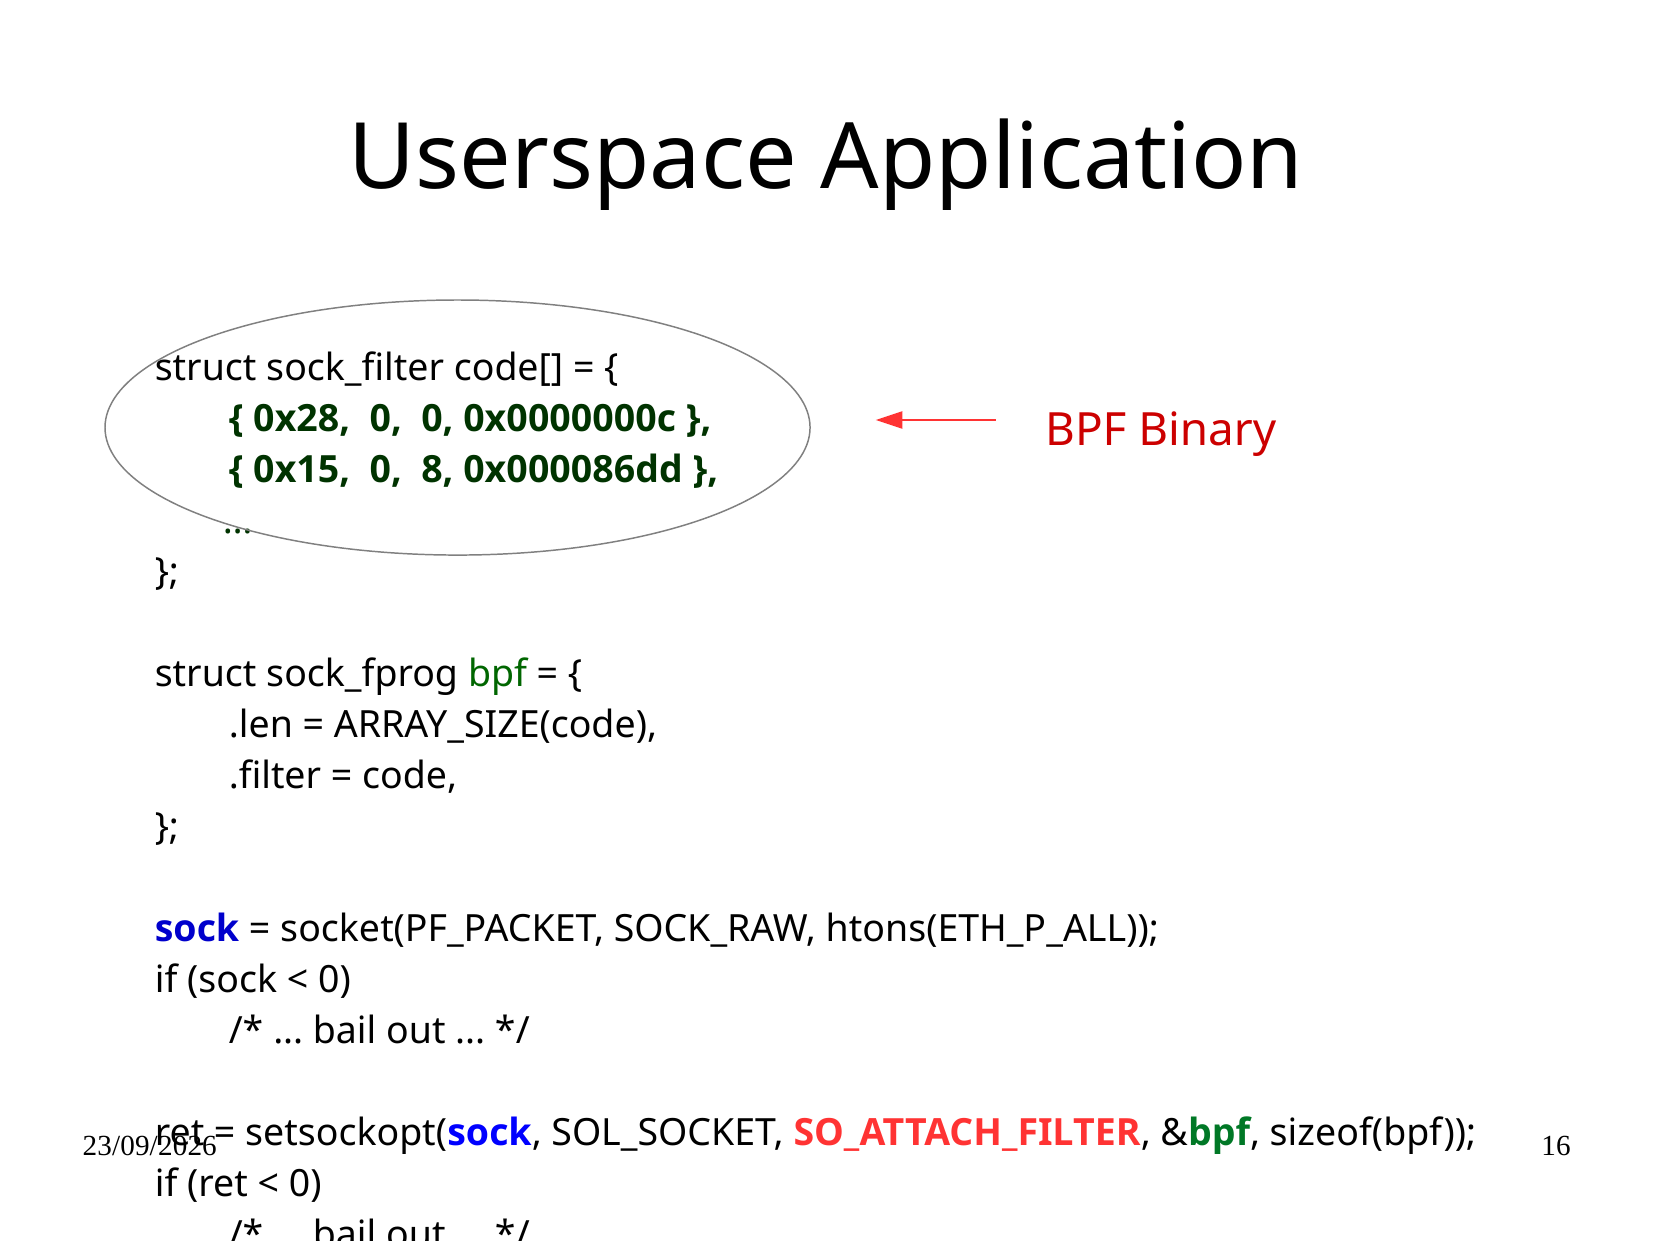

# Userspace Application
struct sock_filter code[] = {
	{ 0x28, 0, 0, 0x0000000c },
	{ 0x15, 0, 8, 0x000086dd },
 …
};
struct sock_fprog bpf = {
	.len = ARRAY_SIZE(code),
	.filter = code,
};
sock = socket(PF_PACKET, SOCK_RAW, htons(ETH_P_ALL));
if (sock < 0)
	/* ... bail out ... */
ret = setsockopt(sock, SOL_SOCKET, SO_ATTACH_FILTER, &bpf, sizeof(bpf));
if (ret < 0)
	/* ... bail out ... */
BPF Binary
16